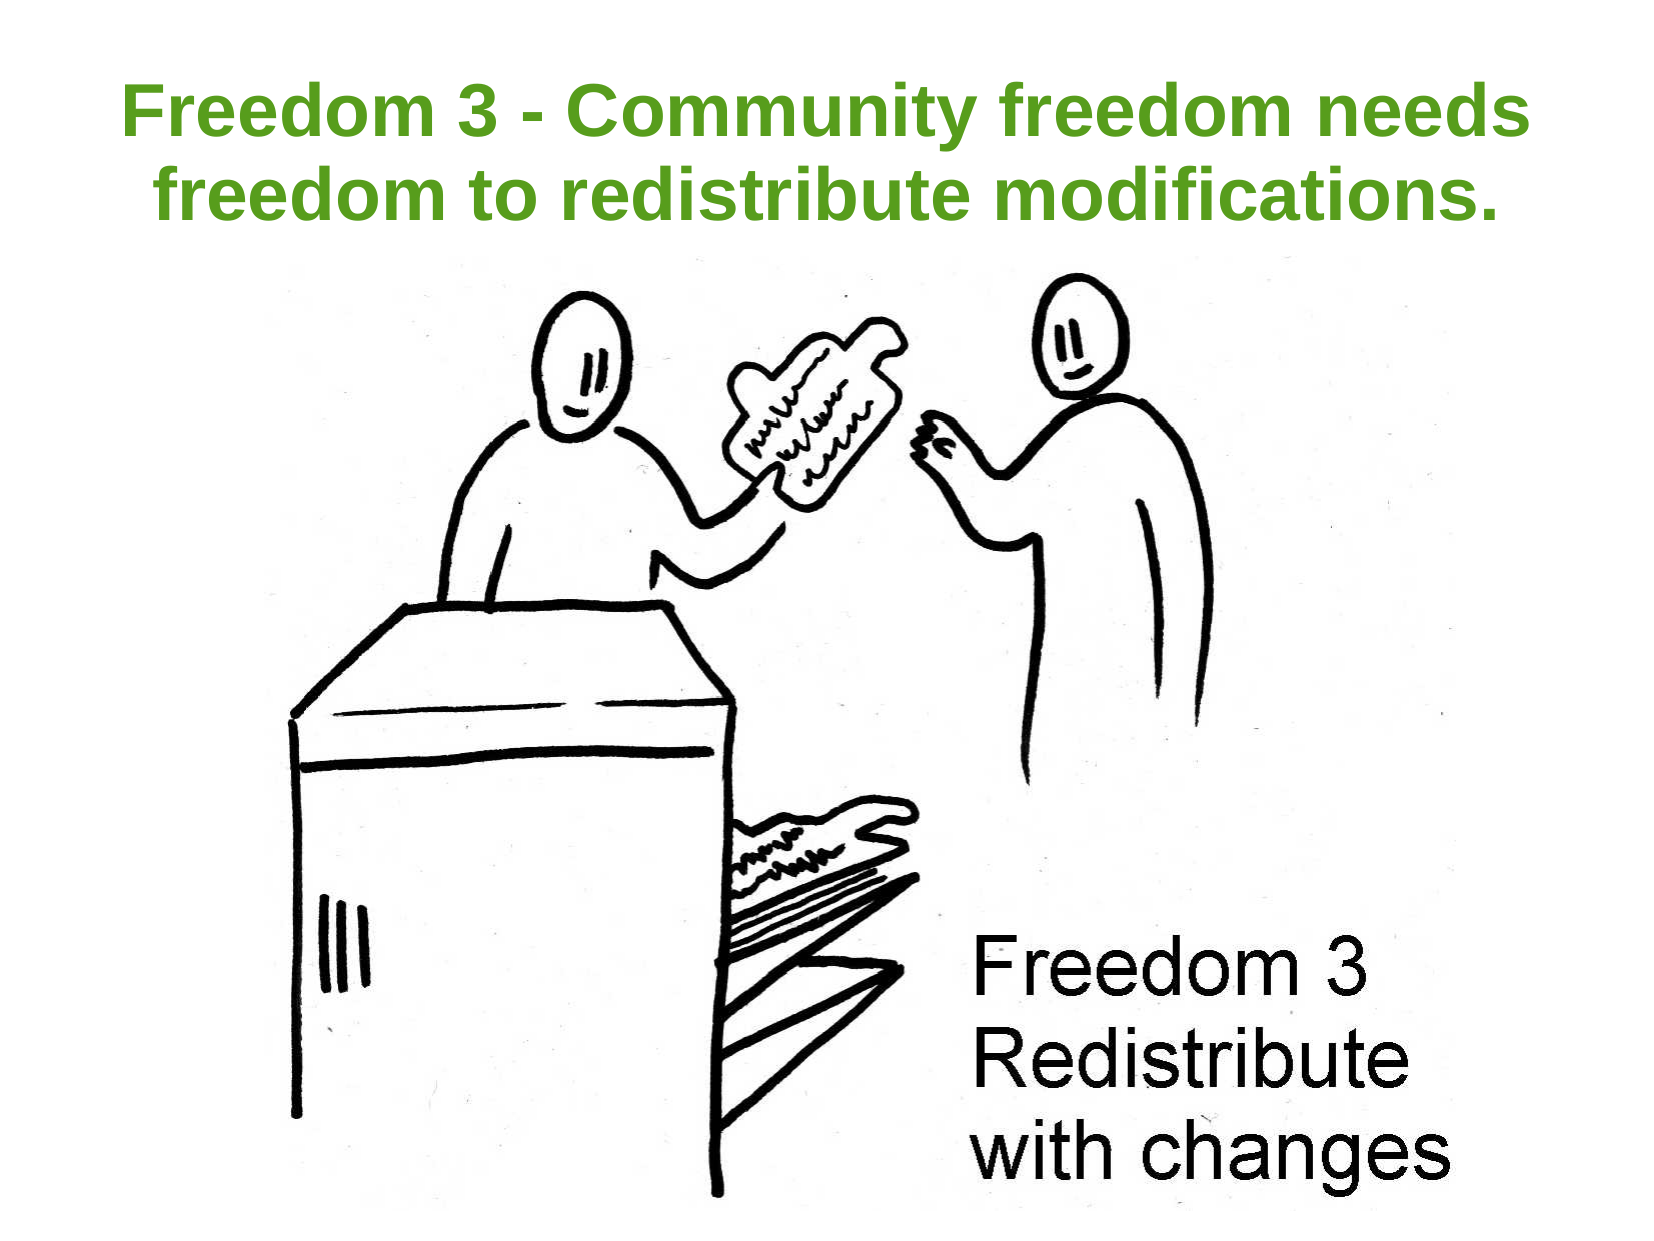

# Freedom 3 - Community freedom needs freedom to redistribute modifications.